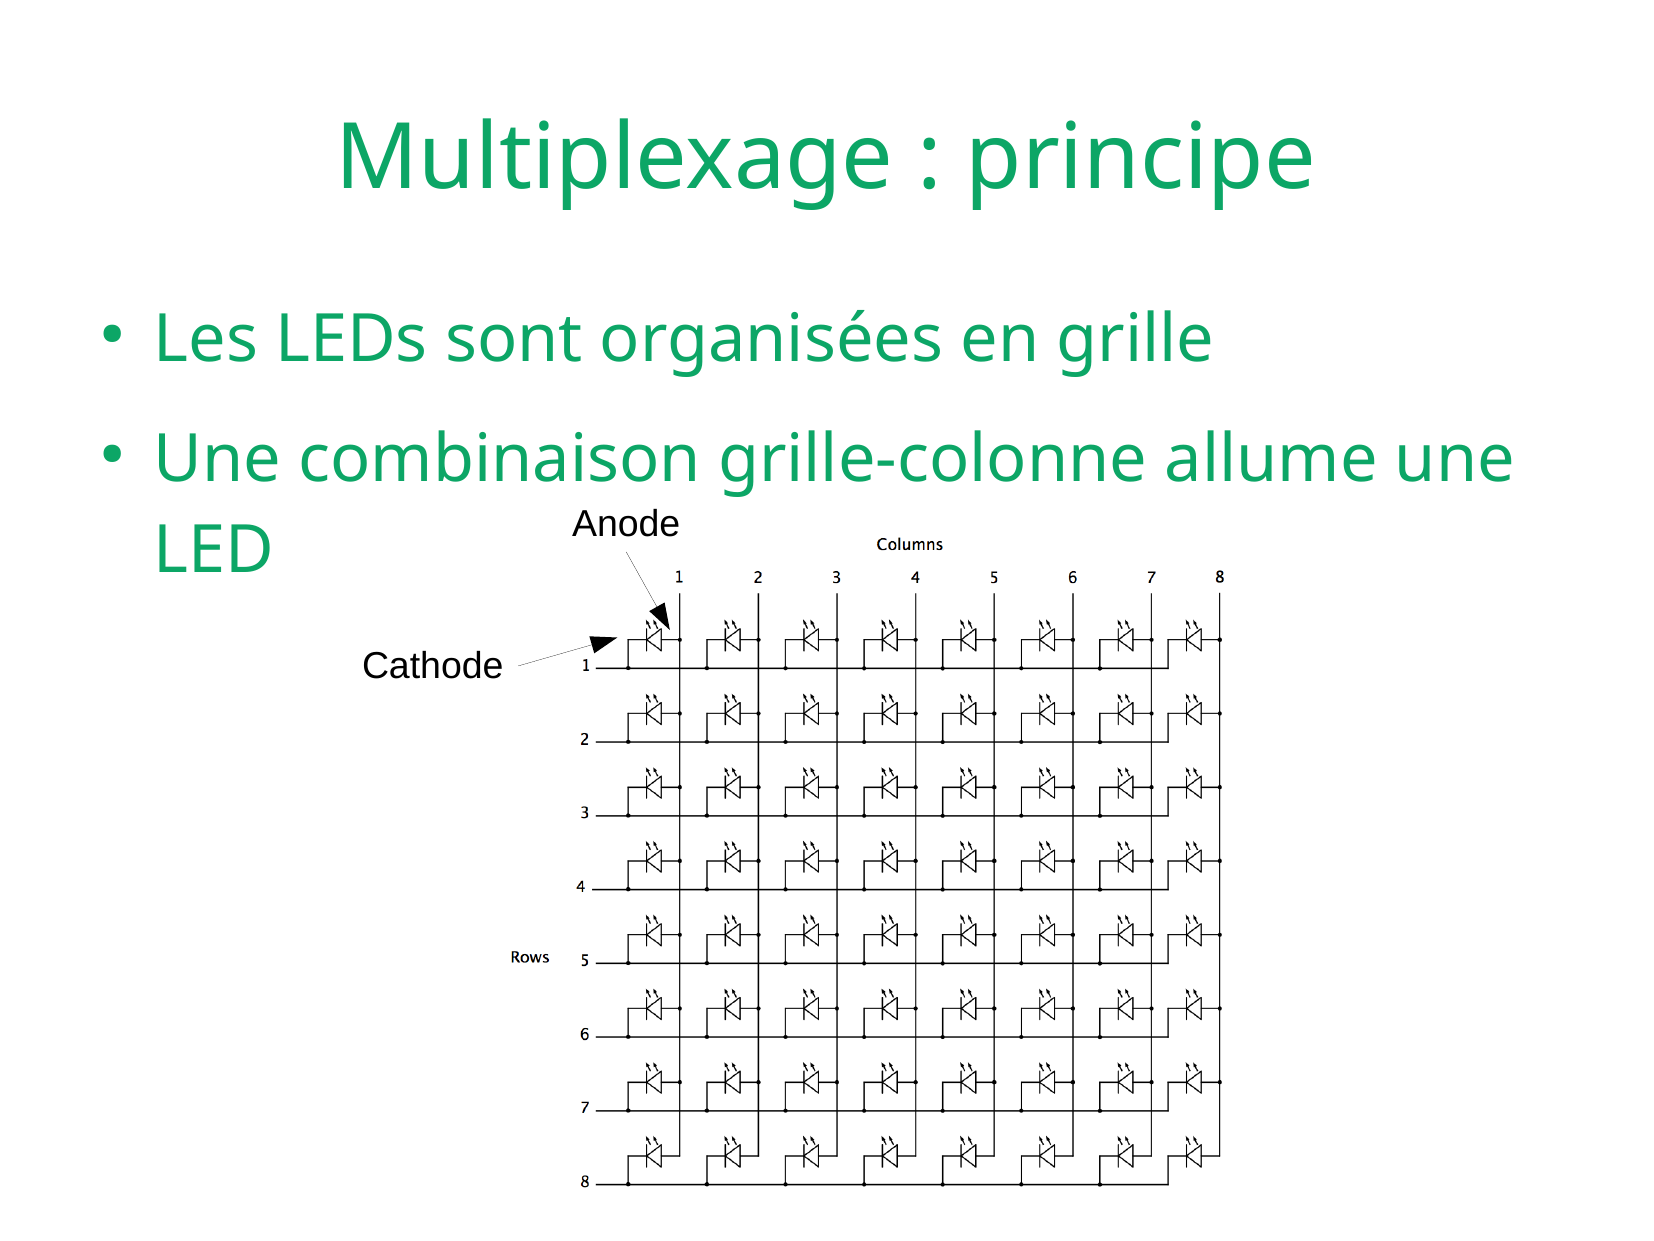

# Multiplexage : principe
Les LEDs sont organisées en grille
Une combinaison grille-colonne allume une LED
Anode
Cathode